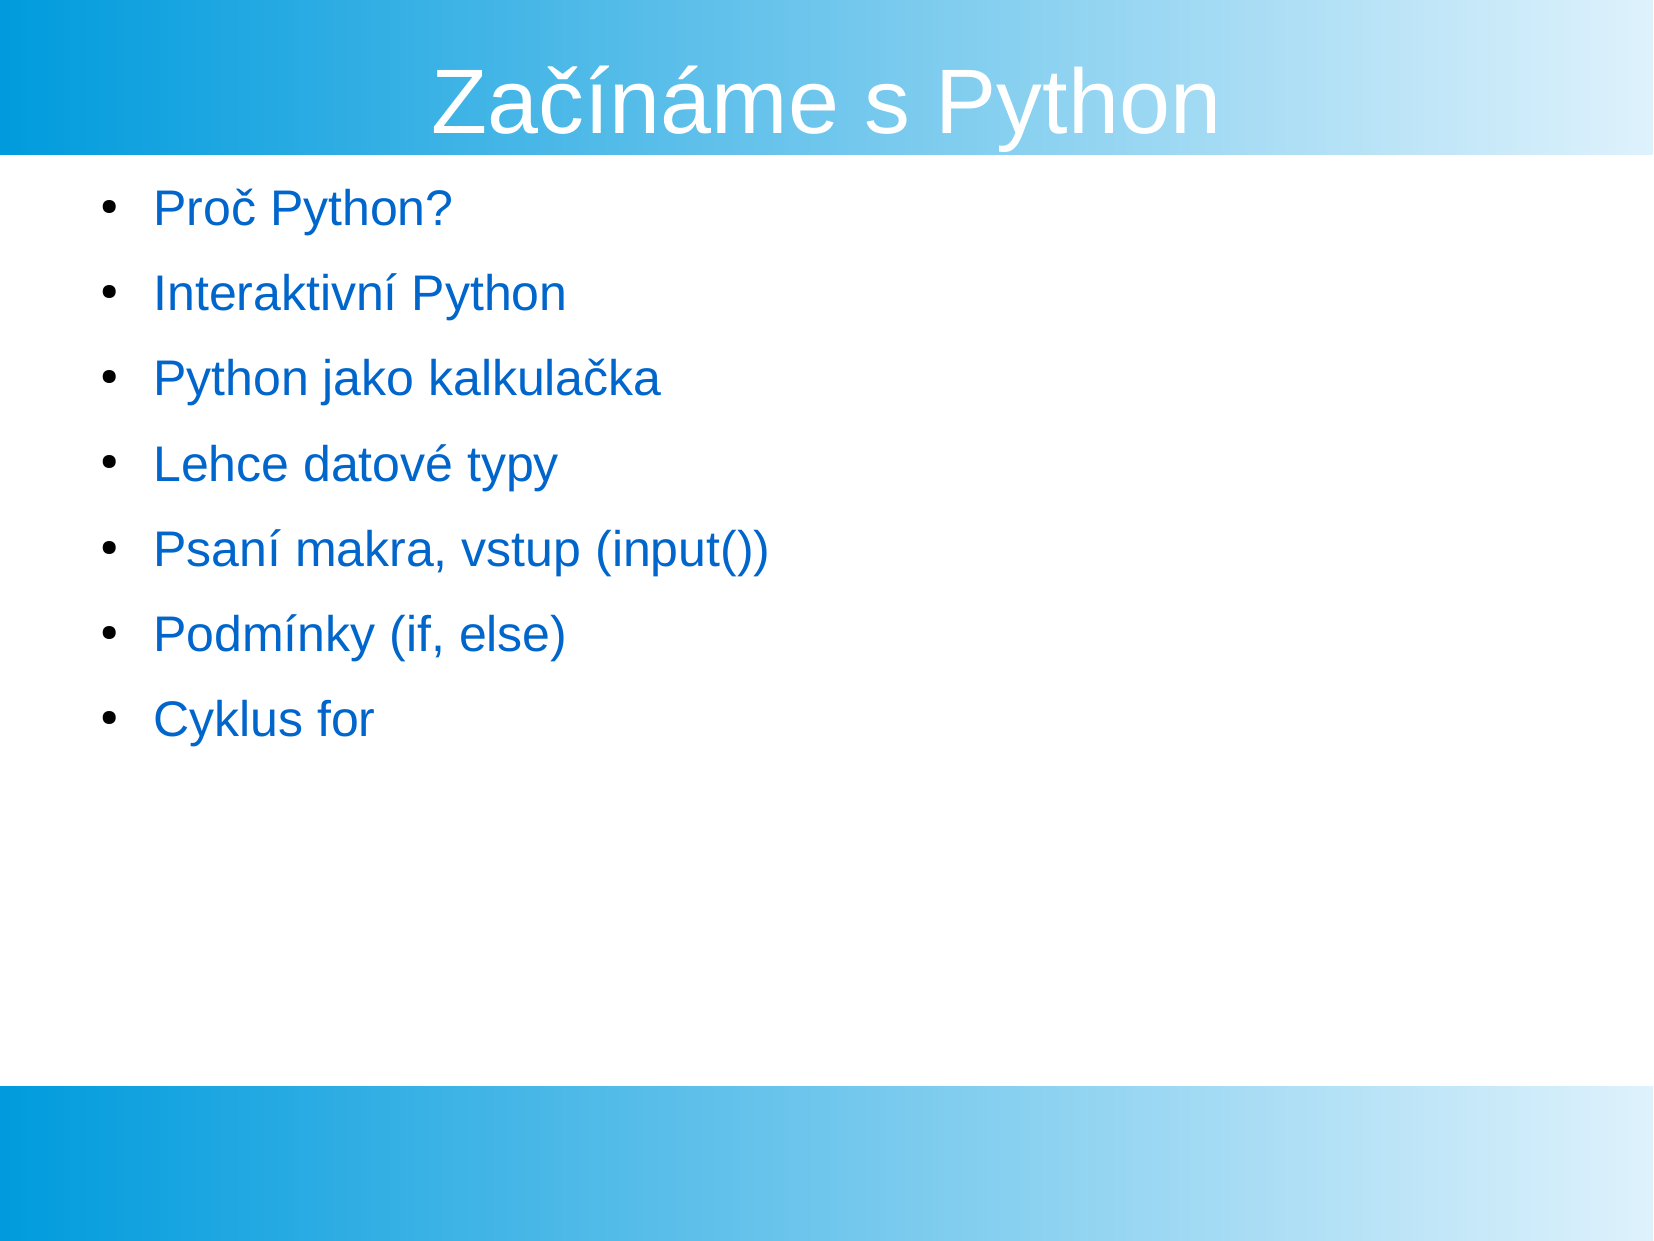

# Začínáme s Python
Proč Python?
Interaktivní Python
Python jako kalkulačka
Lehce datové typy
Psaní makra, vstup (input())
Podmínky (if, else)
Cyklus for